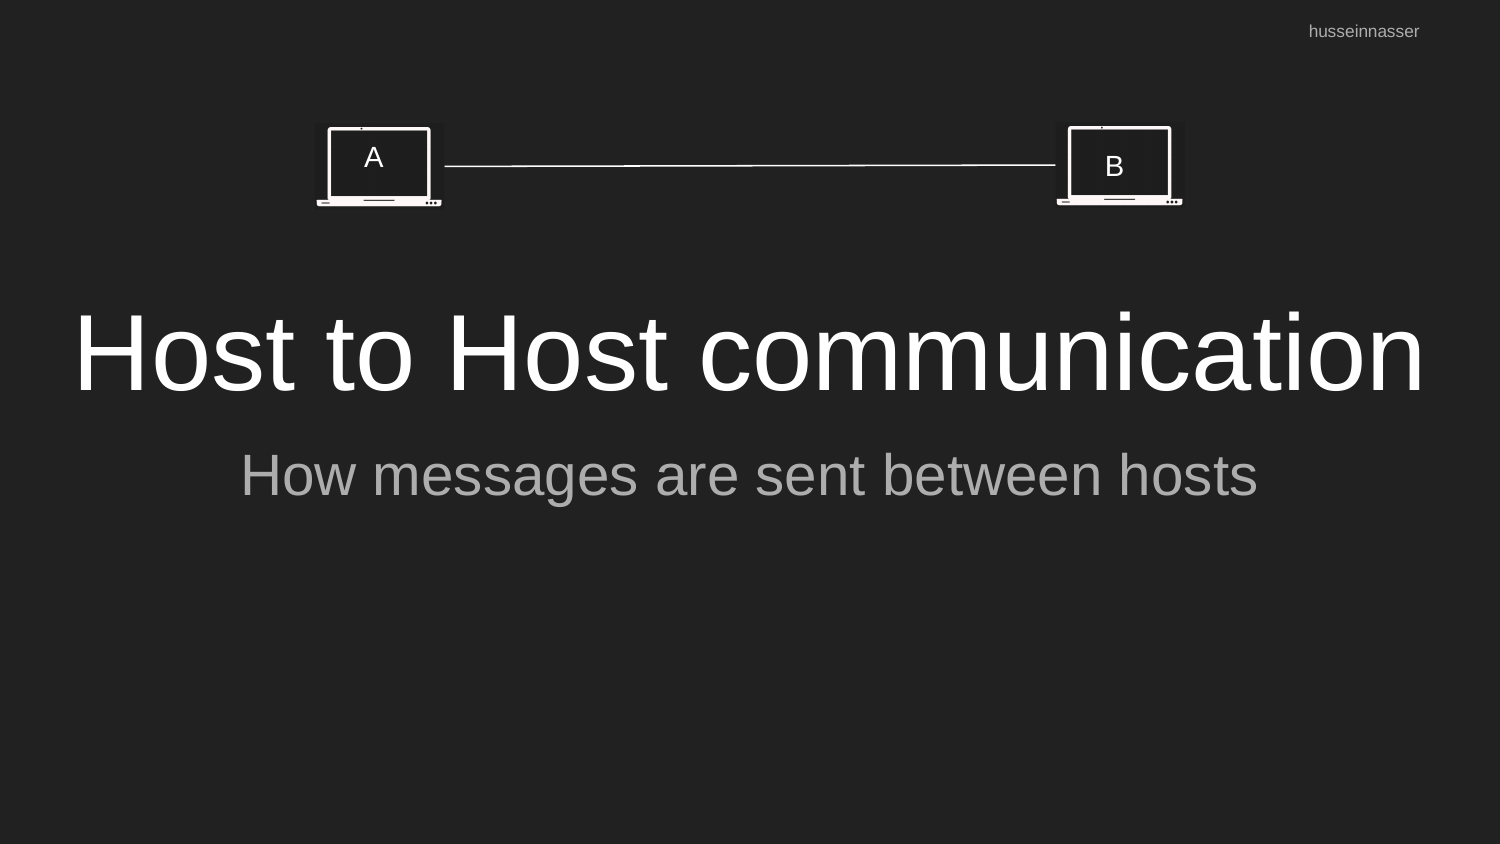

husseinnasser
# Host to Host communication
B
A
How messages are sent between hosts